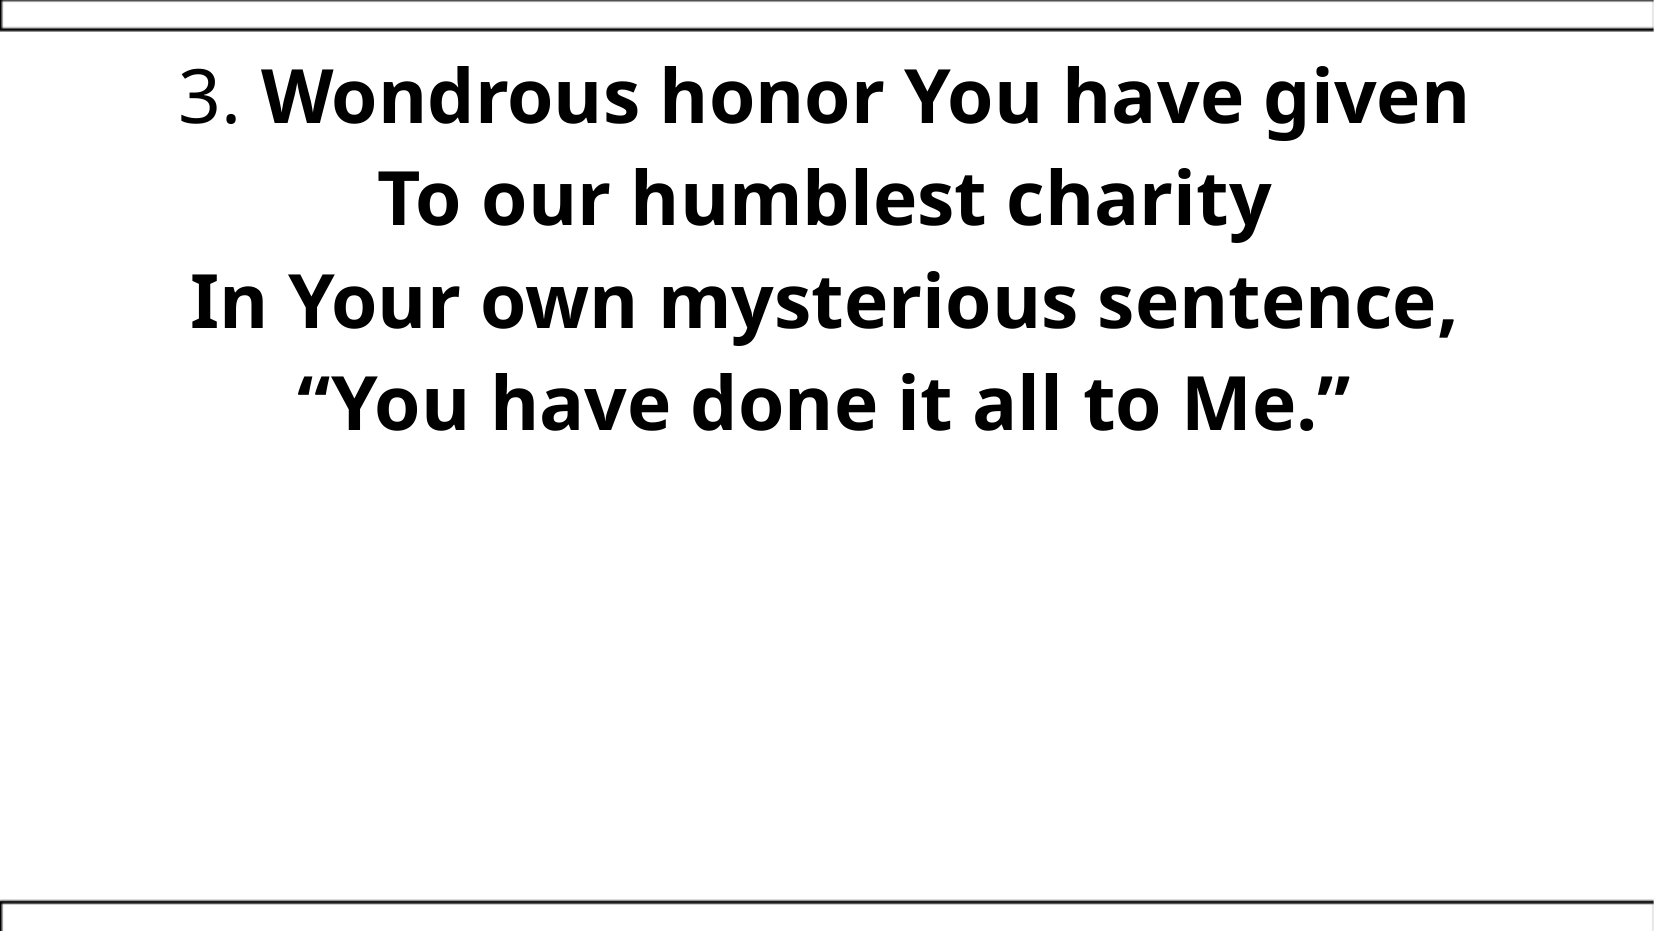

3. Wondrous honor You have given
To our humblest charity
In Your own mysterious sentence,
“You have done it all to Me.”